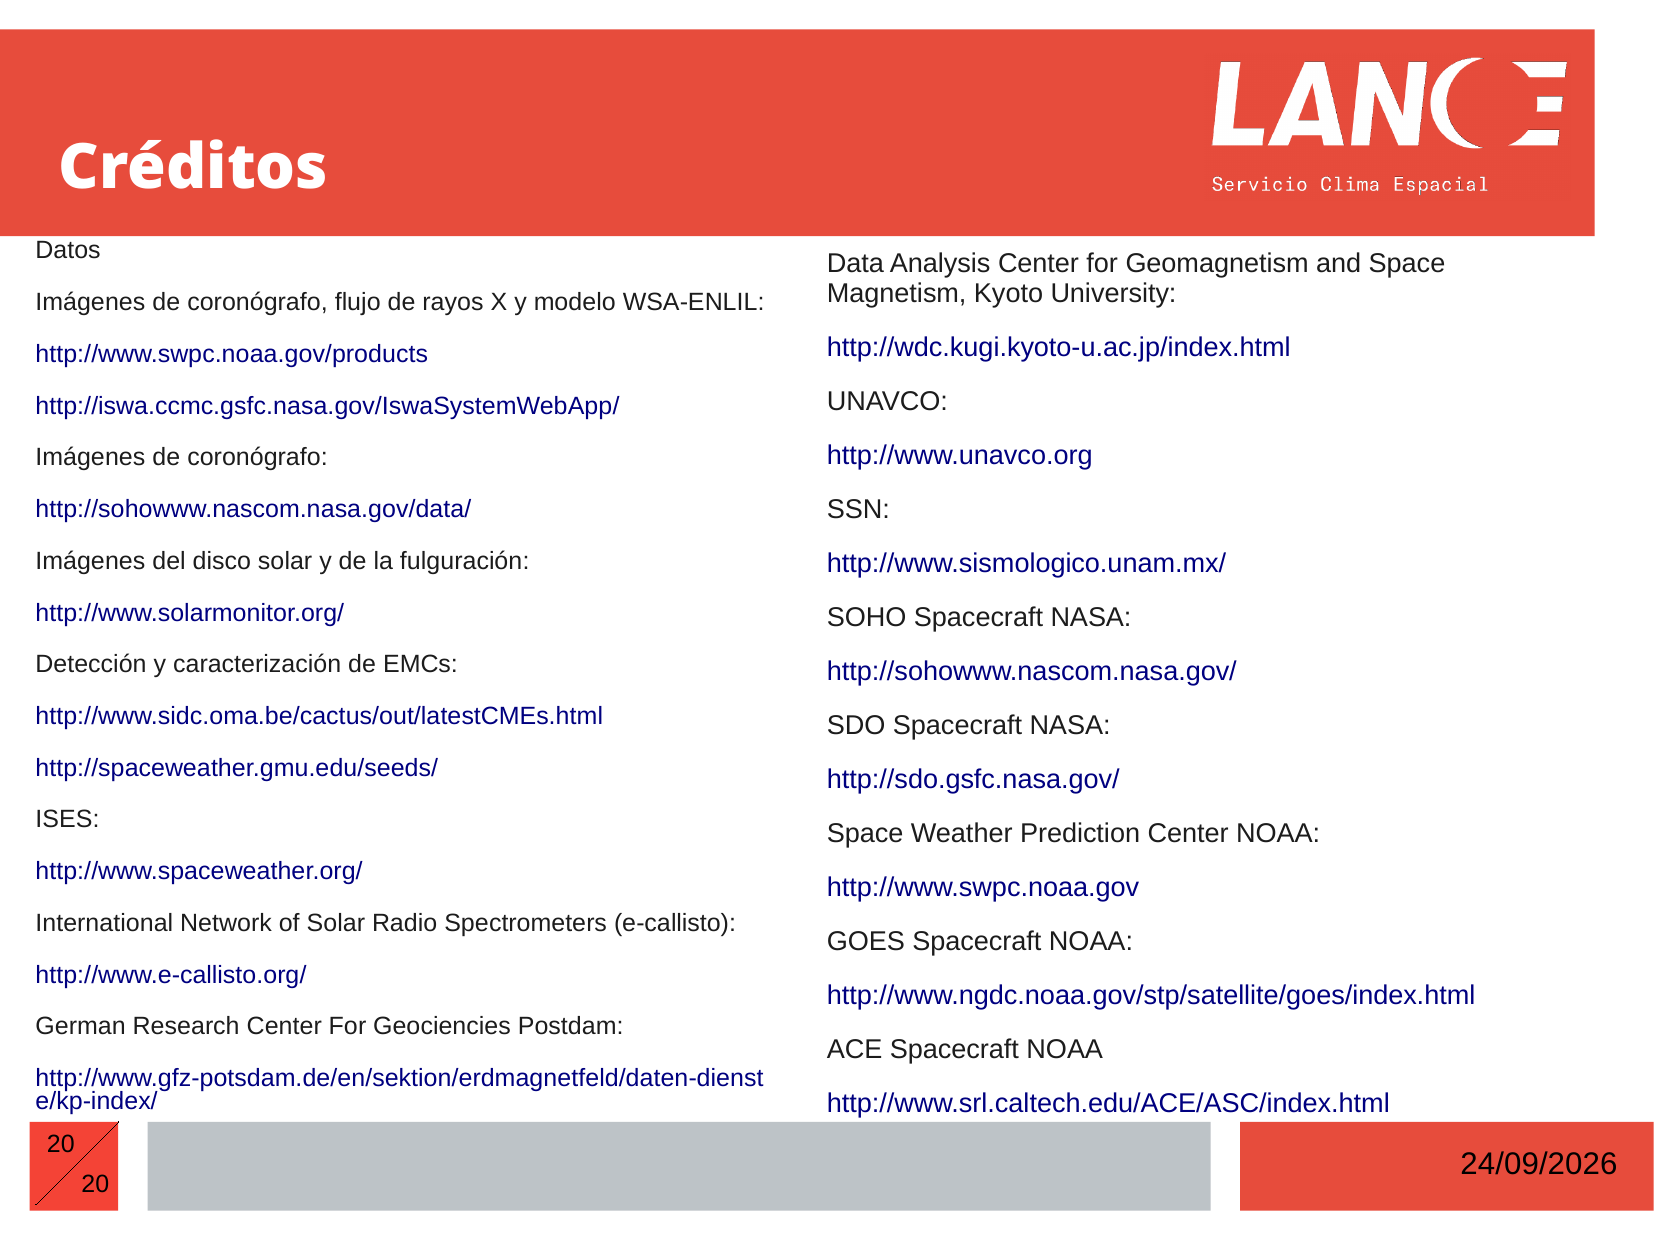

# Créditos
Datos
Imágenes de coronógrafo, flujo de rayos X y modelo WSA-ENLIL:
http://www.swpc.noaa.gov/products
http://iswa.ccmc.gsfc.nasa.gov/IswaSystemWebApp/
Imágenes de coronógrafo:
http://sohowww.nascom.nasa.gov/data/
Imágenes del disco solar y de la fulguración:
http://www.solarmonitor.org/
Detección y caracterización de EMCs:
http://www.sidc.oma.be/cactus/out/latestCMEs.html
http://spaceweather.gmu.edu/seeds/
ISES:
http://www.spaceweather.org/
International Network of Solar Radio Spectrometers (e-callisto):
http://www.e-callisto.org/
German Research Center For Geociencies Postdam:
http://www.gfz-potsdam.de/en/sektion/erdmagnetfeld/daten-dienste/kp-index/
Data Analysis Center for Geomagnetism and Space Magnetism, Kyoto University:
http://wdc.kugi.kyoto-u.ac.jp/index.html
UNAVCO:
http://www.unavco.org
SSN:
http://www.sismologico.unam.mx/
SOHO Spacecraft NASA:
http://sohowww.nascom.nasa.gov/
SDO Spacecraft NASA:
http://sdo.gsfc.nasa.gov/
Space Weather Prediction Center NOAA:
http://www.swpc.noaa.gov
GOES Spacecraft NOAA:
http://www.ngdc.noaa.gov/stp/satellite/goes/index.html
ACE Spacecraft NOAA
http://www.srl.caltech.edu/ACE/ASC/index.html
20